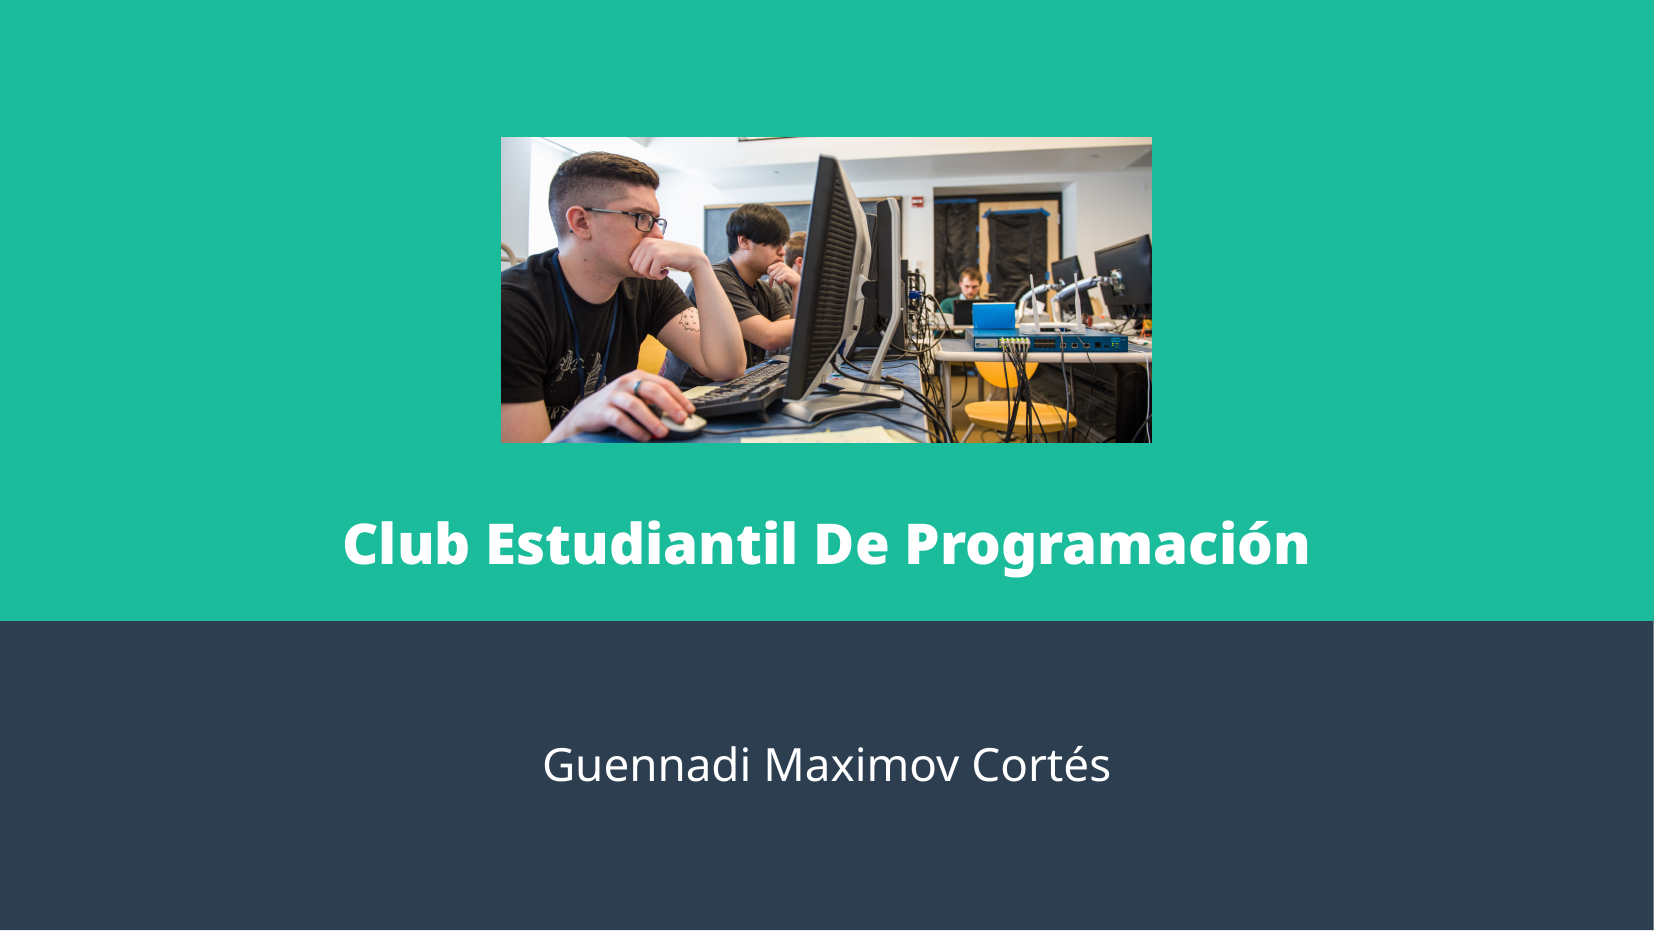

# Club Estudiantil De Programación
Guennadi Maximov Cortés